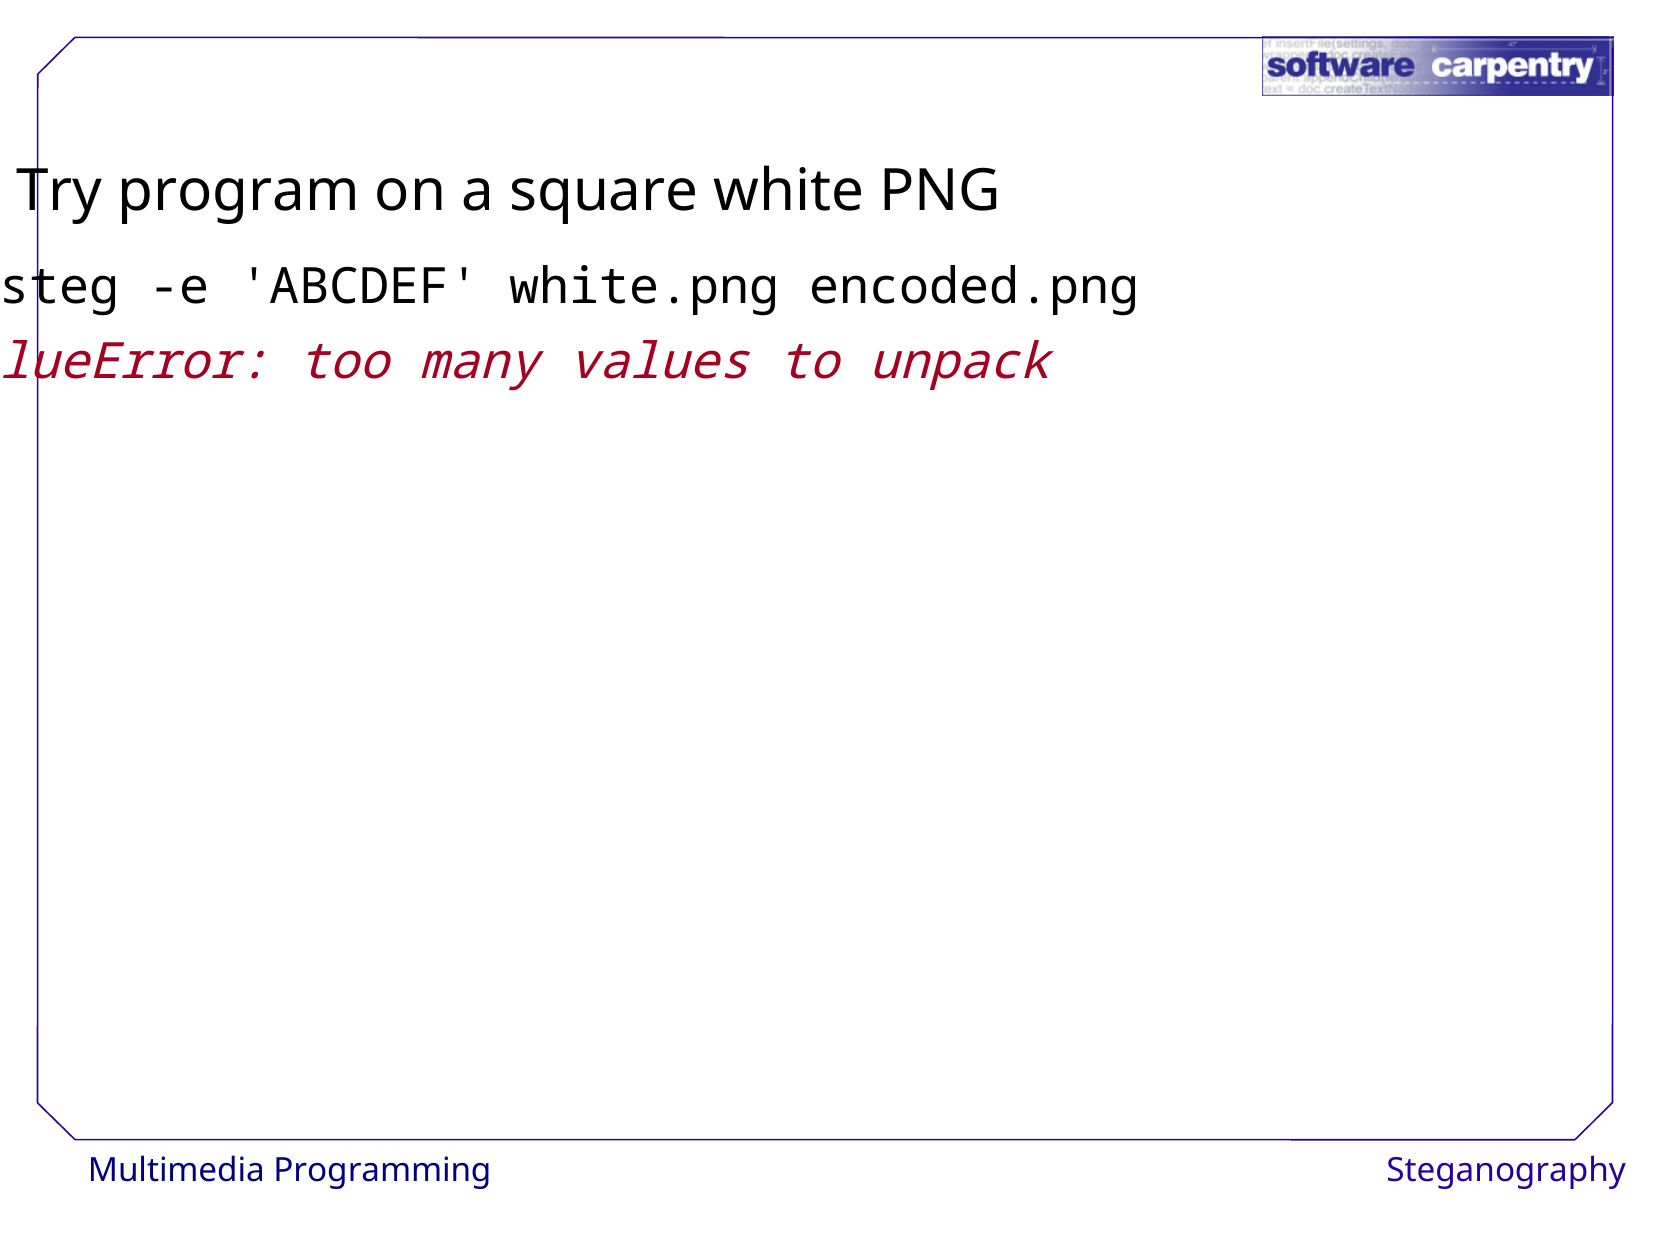

Try program on a square white PNG
$ steg -e 'ABCDEF' white.png encoded.png
ValueError: too many values to unpack